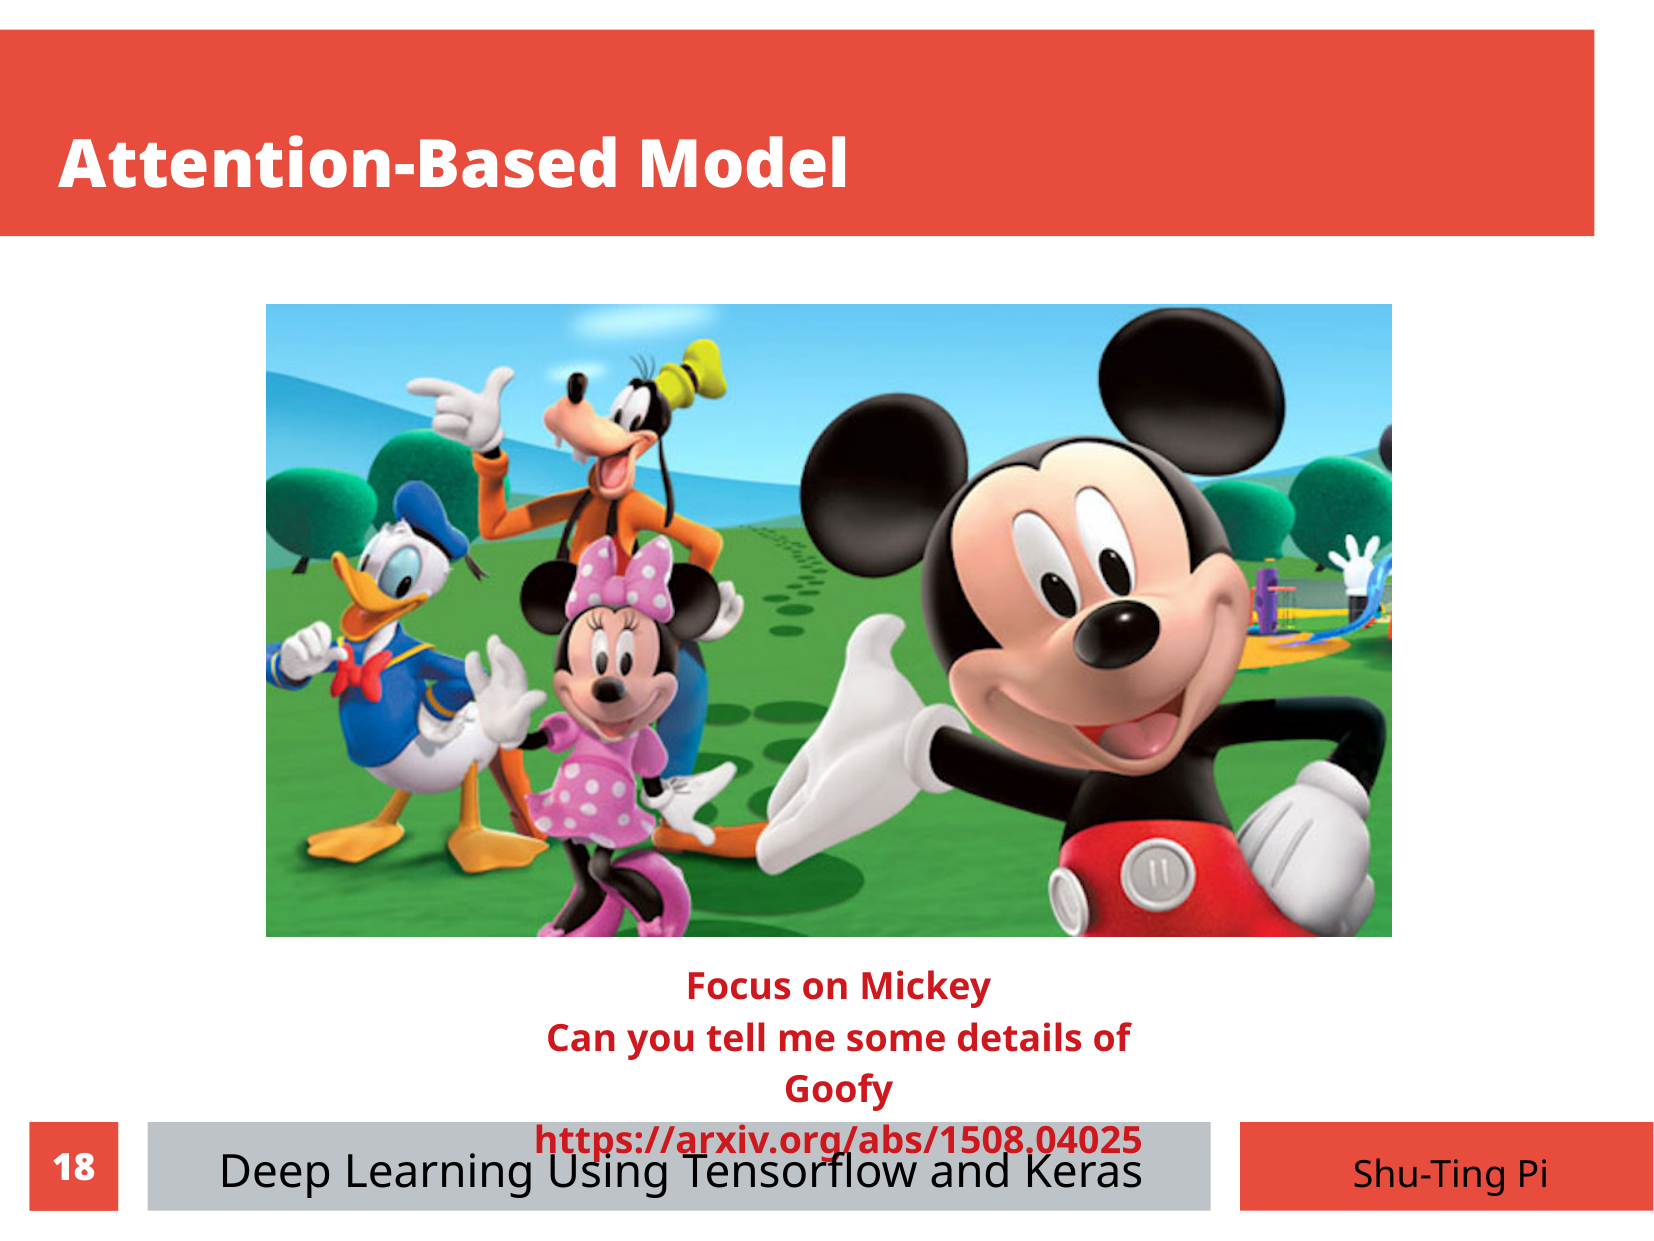

# Attention-Based Model
Focus on Mickey
Can you tell me some details of Goofy
https://arxiv.org/abs/1508.04025
18
Deep Learning Using Tensorflow and Keras
Shu-Ting Pi